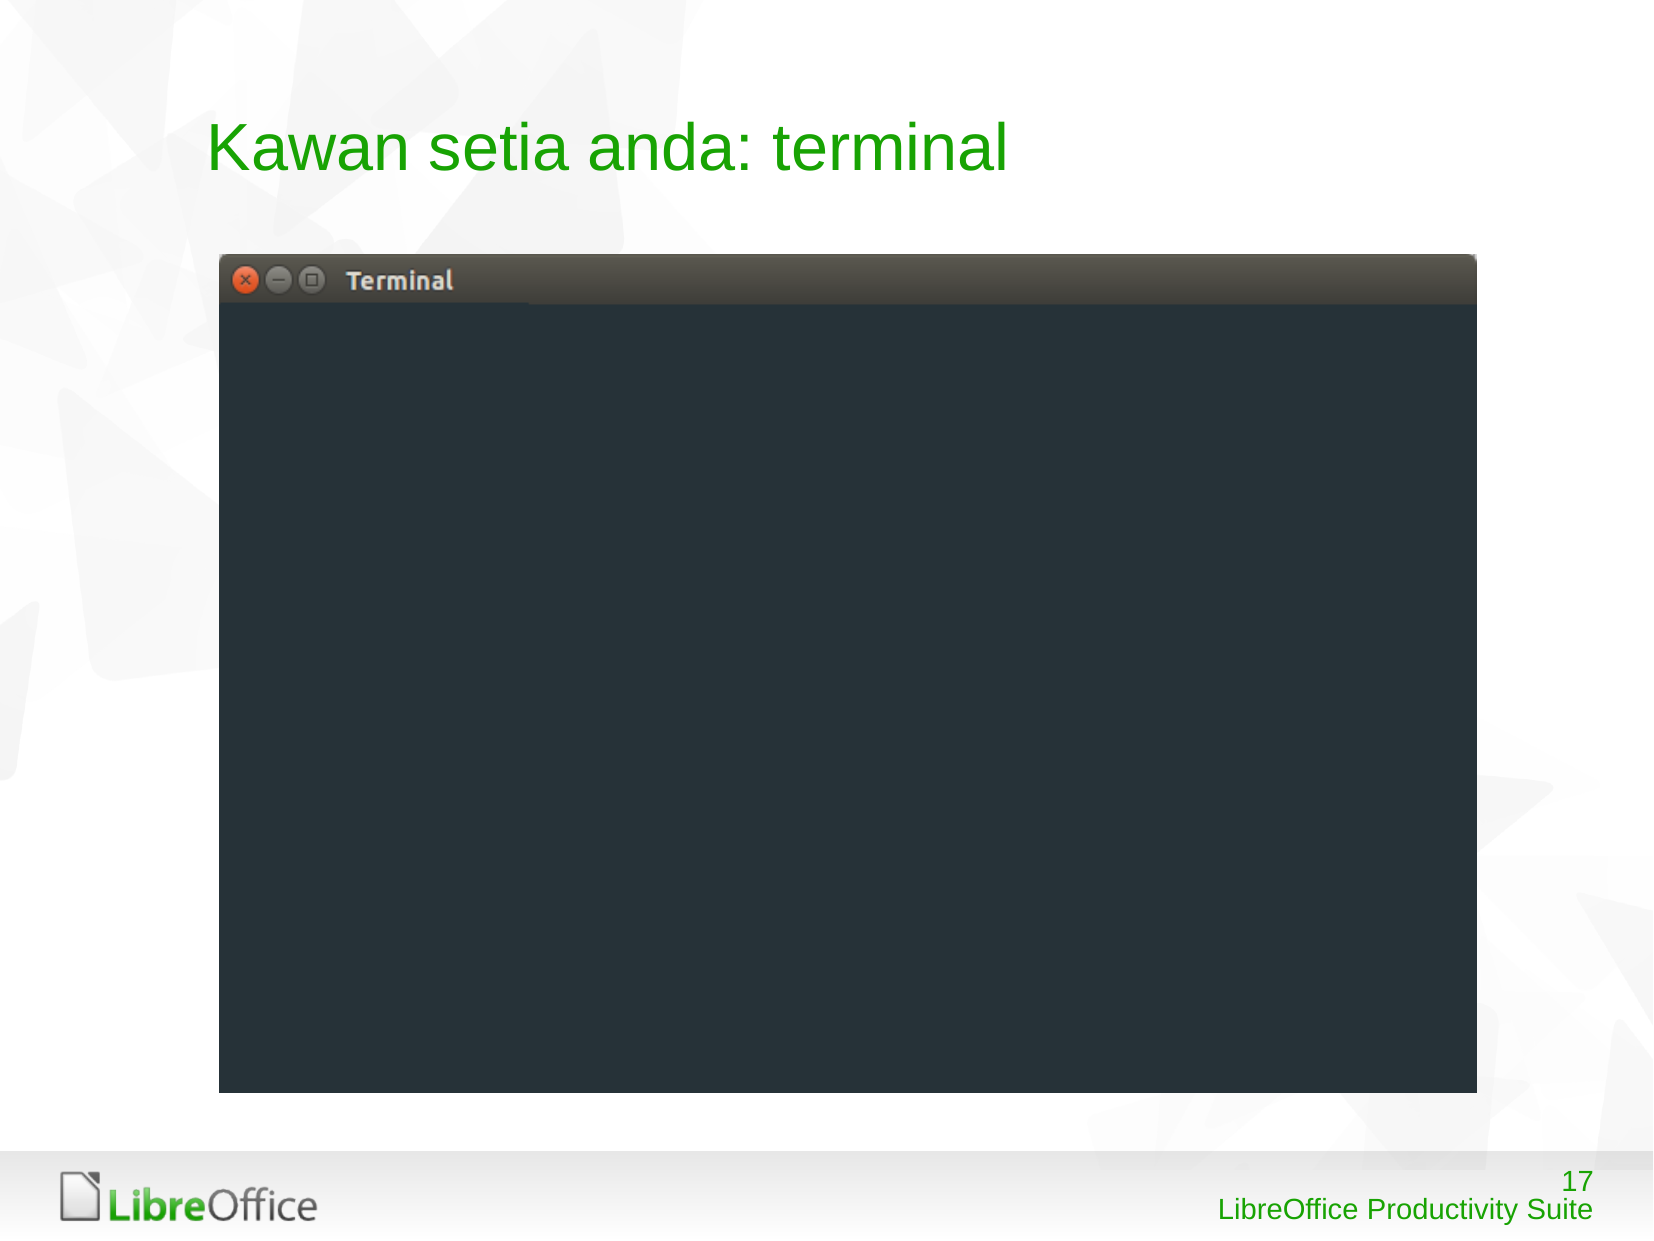

# Kawan setia anda: terminal
17
LibreOffice Productivity Suite